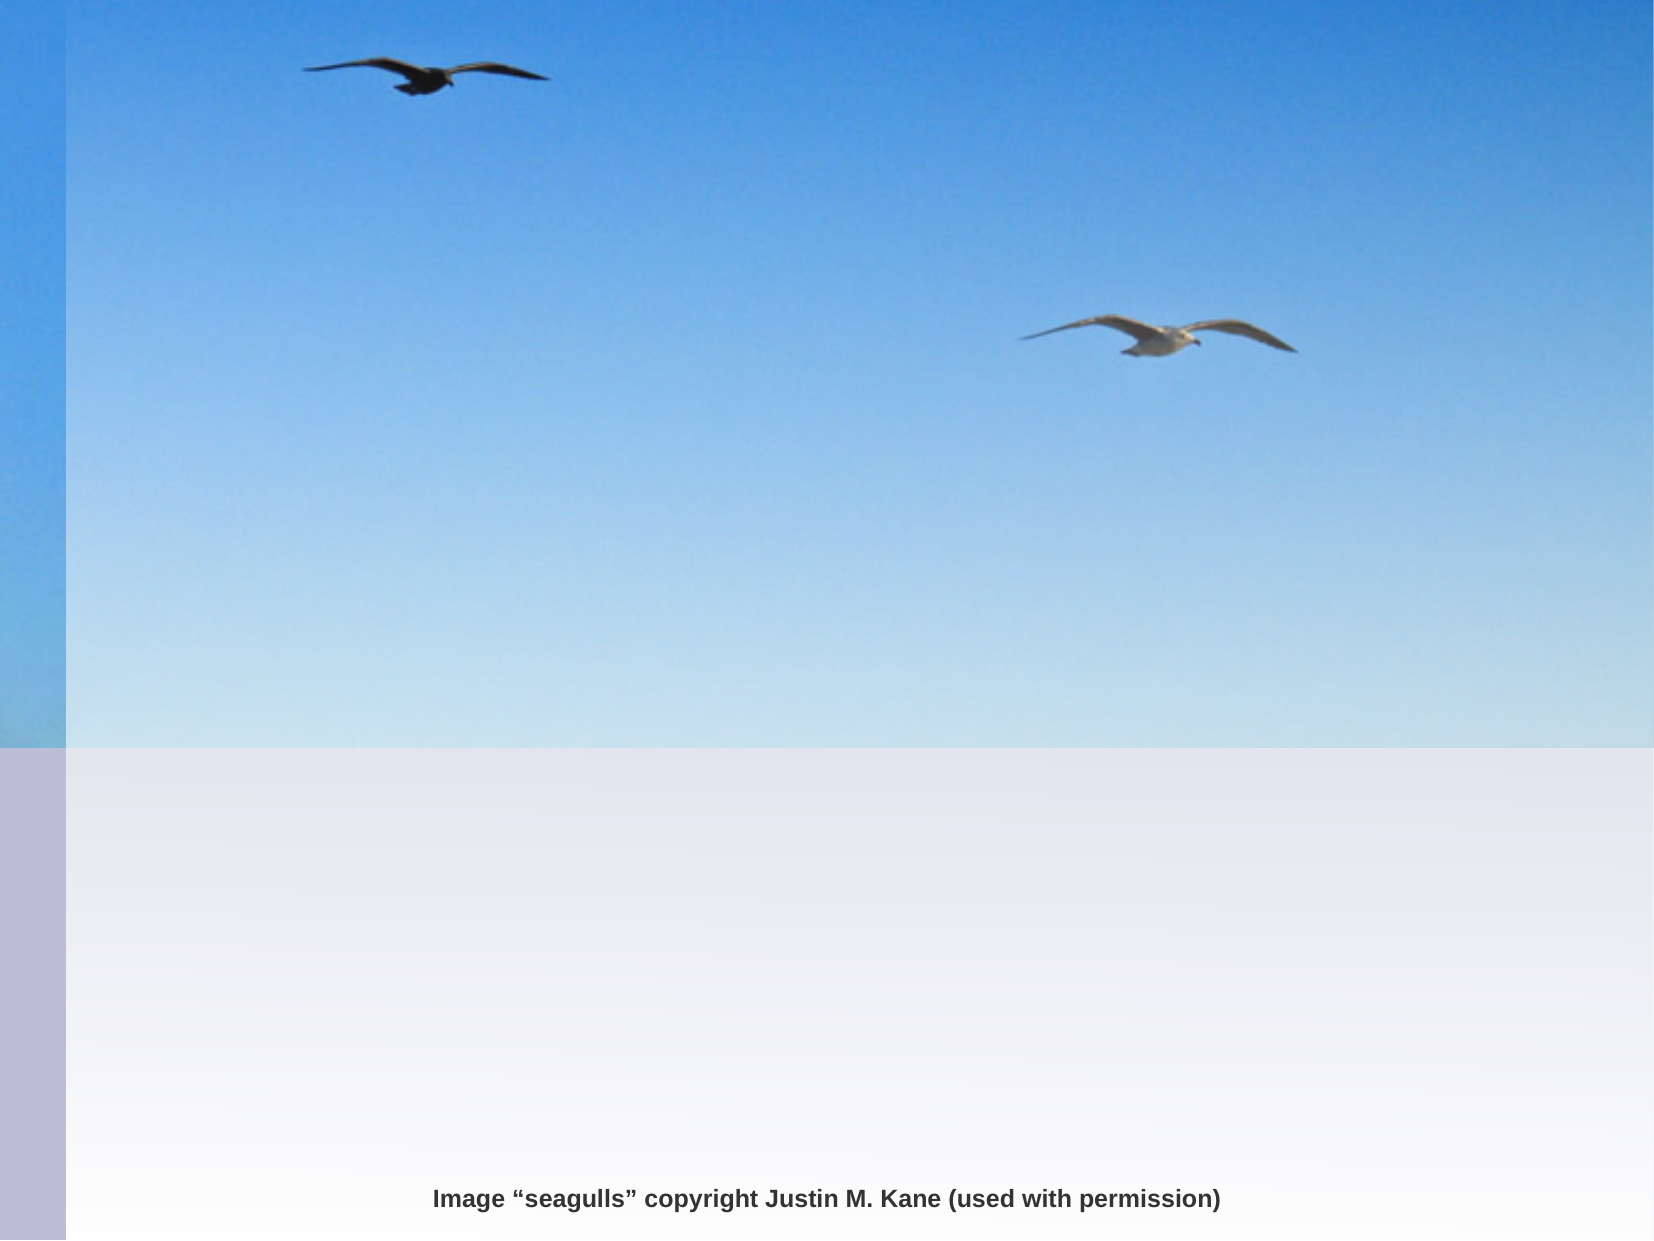

# Image “seagulls” copyright Justin M. Kane (used with permission)